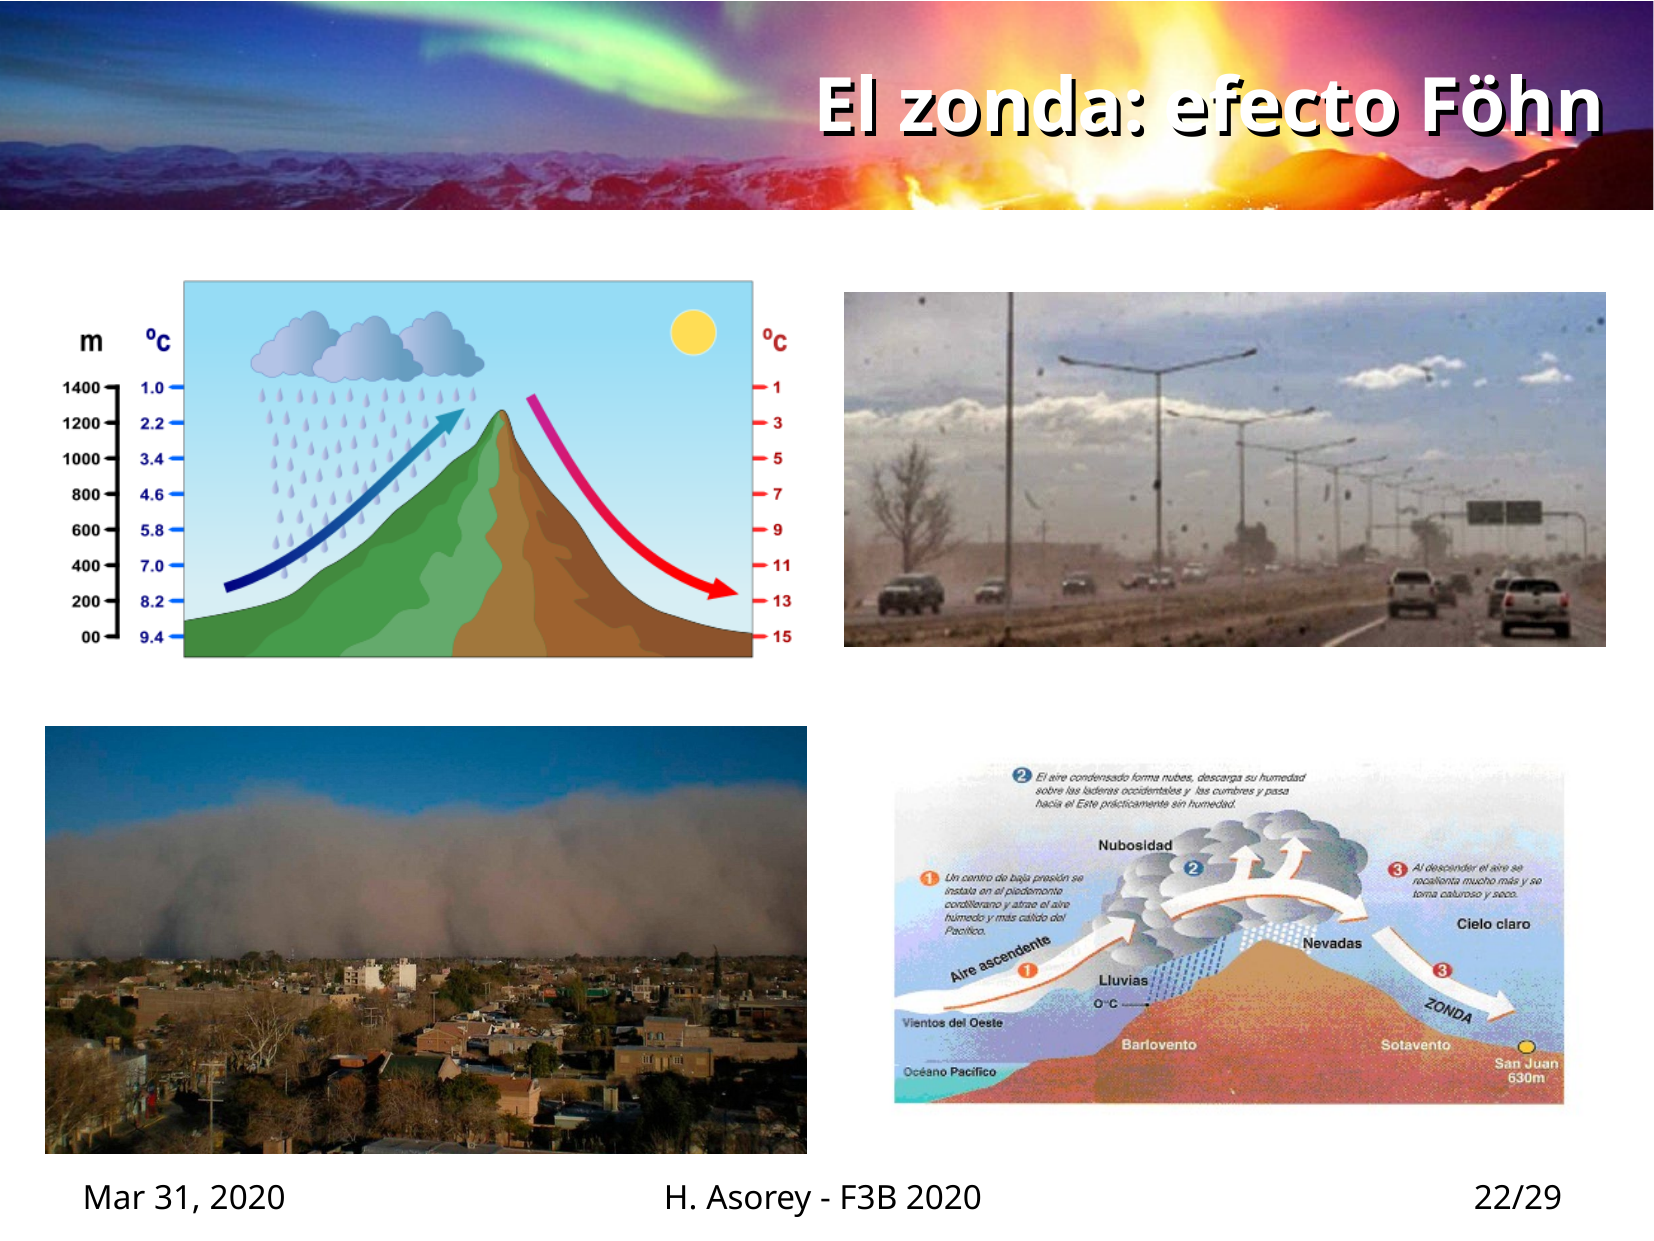

# El zonda: efecto Föhn
Mar 31, 2020
H. Asorey - F3B 2020
22